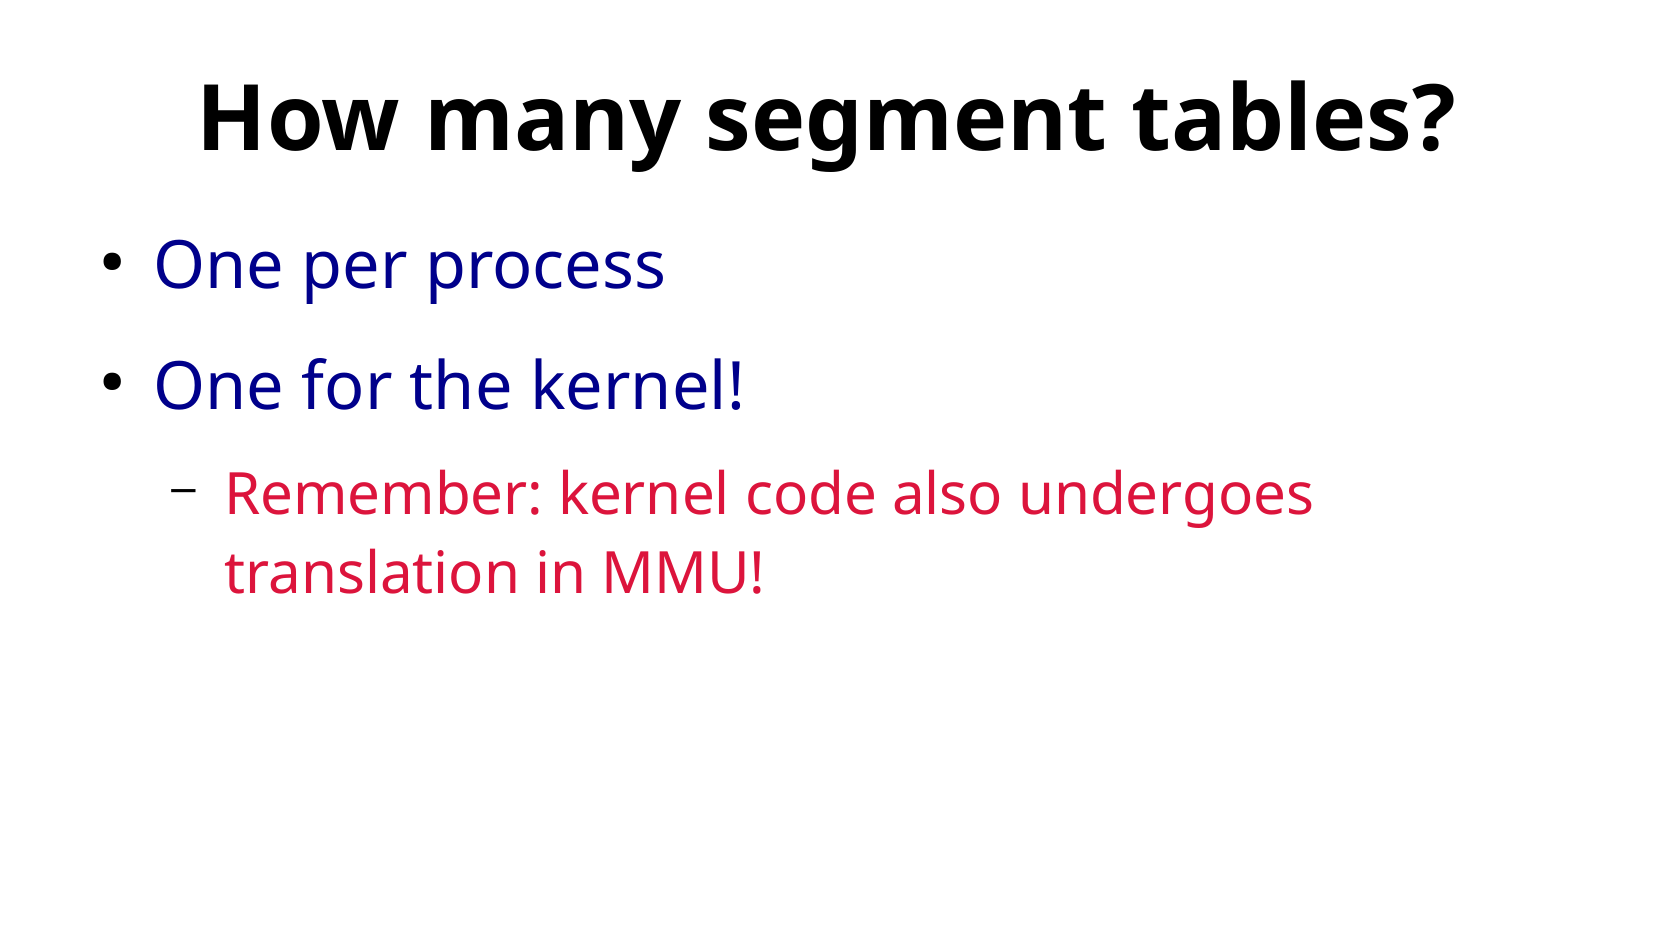

# How many segment tables?
One per process
One for the kernel!
Remember: kernel code also undergoes translation in MMU!